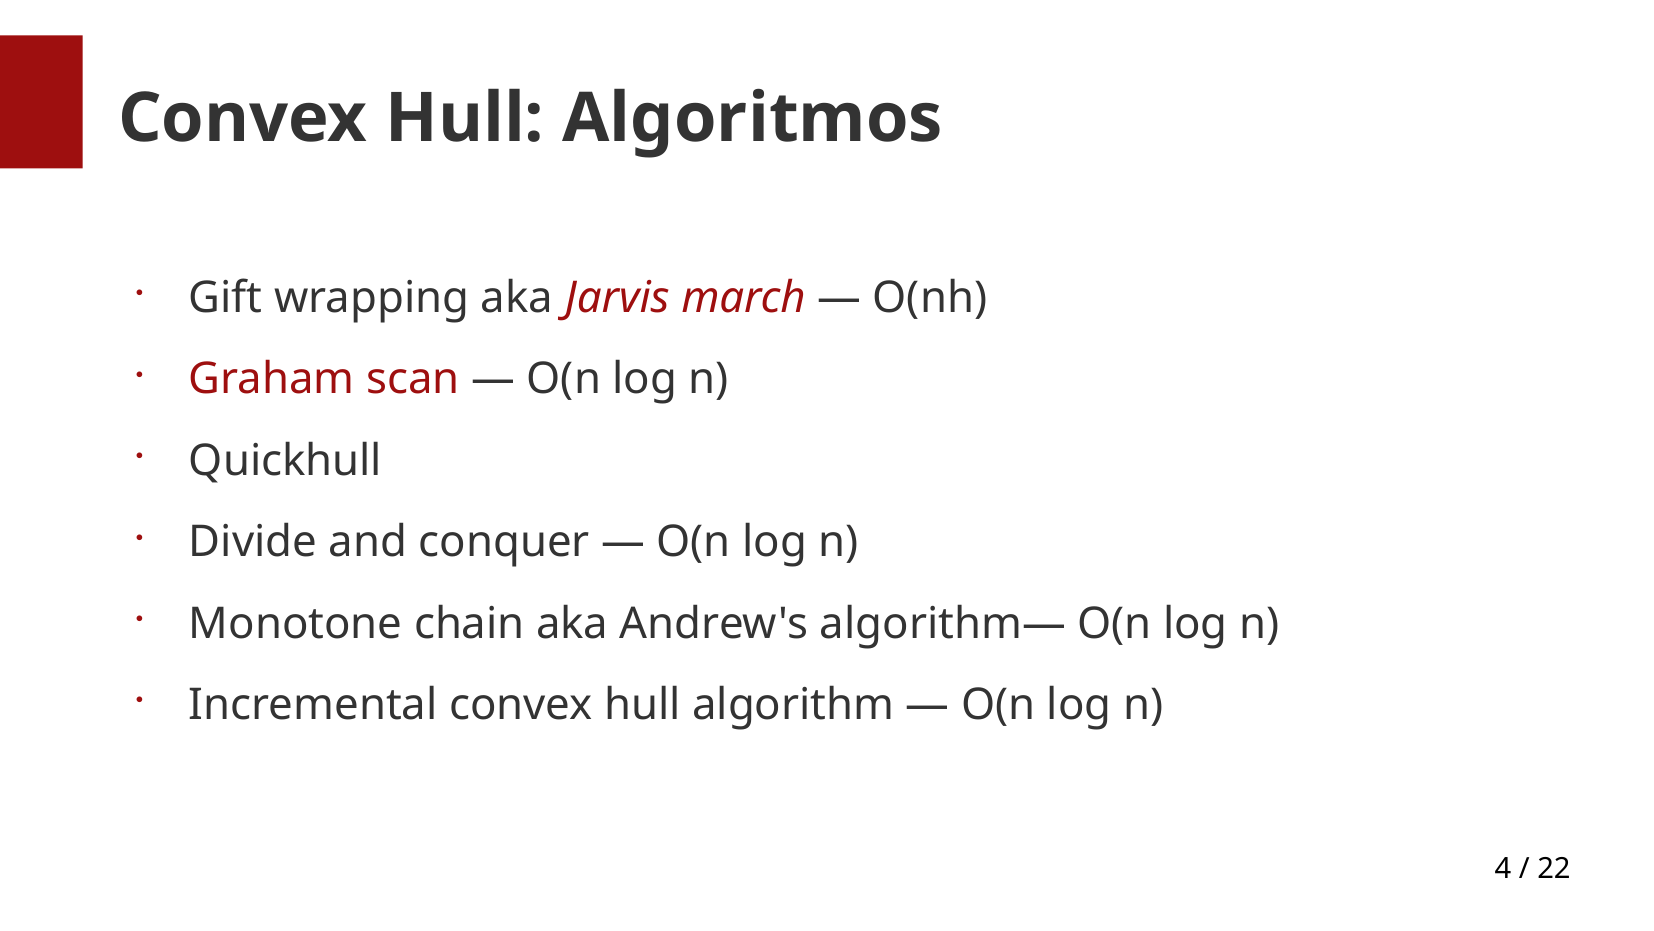

# Convex Hull: Algoritmos
Gift wrapping aka Jarvis march — O(nh)
Graham scan — O(n log n)
Quickhull
Divide and conquer — O(n log n)
Monotone chain aka Andrew's algorithm— O(n log n)
Incremental convex hull algorithm — O(n log n)
4